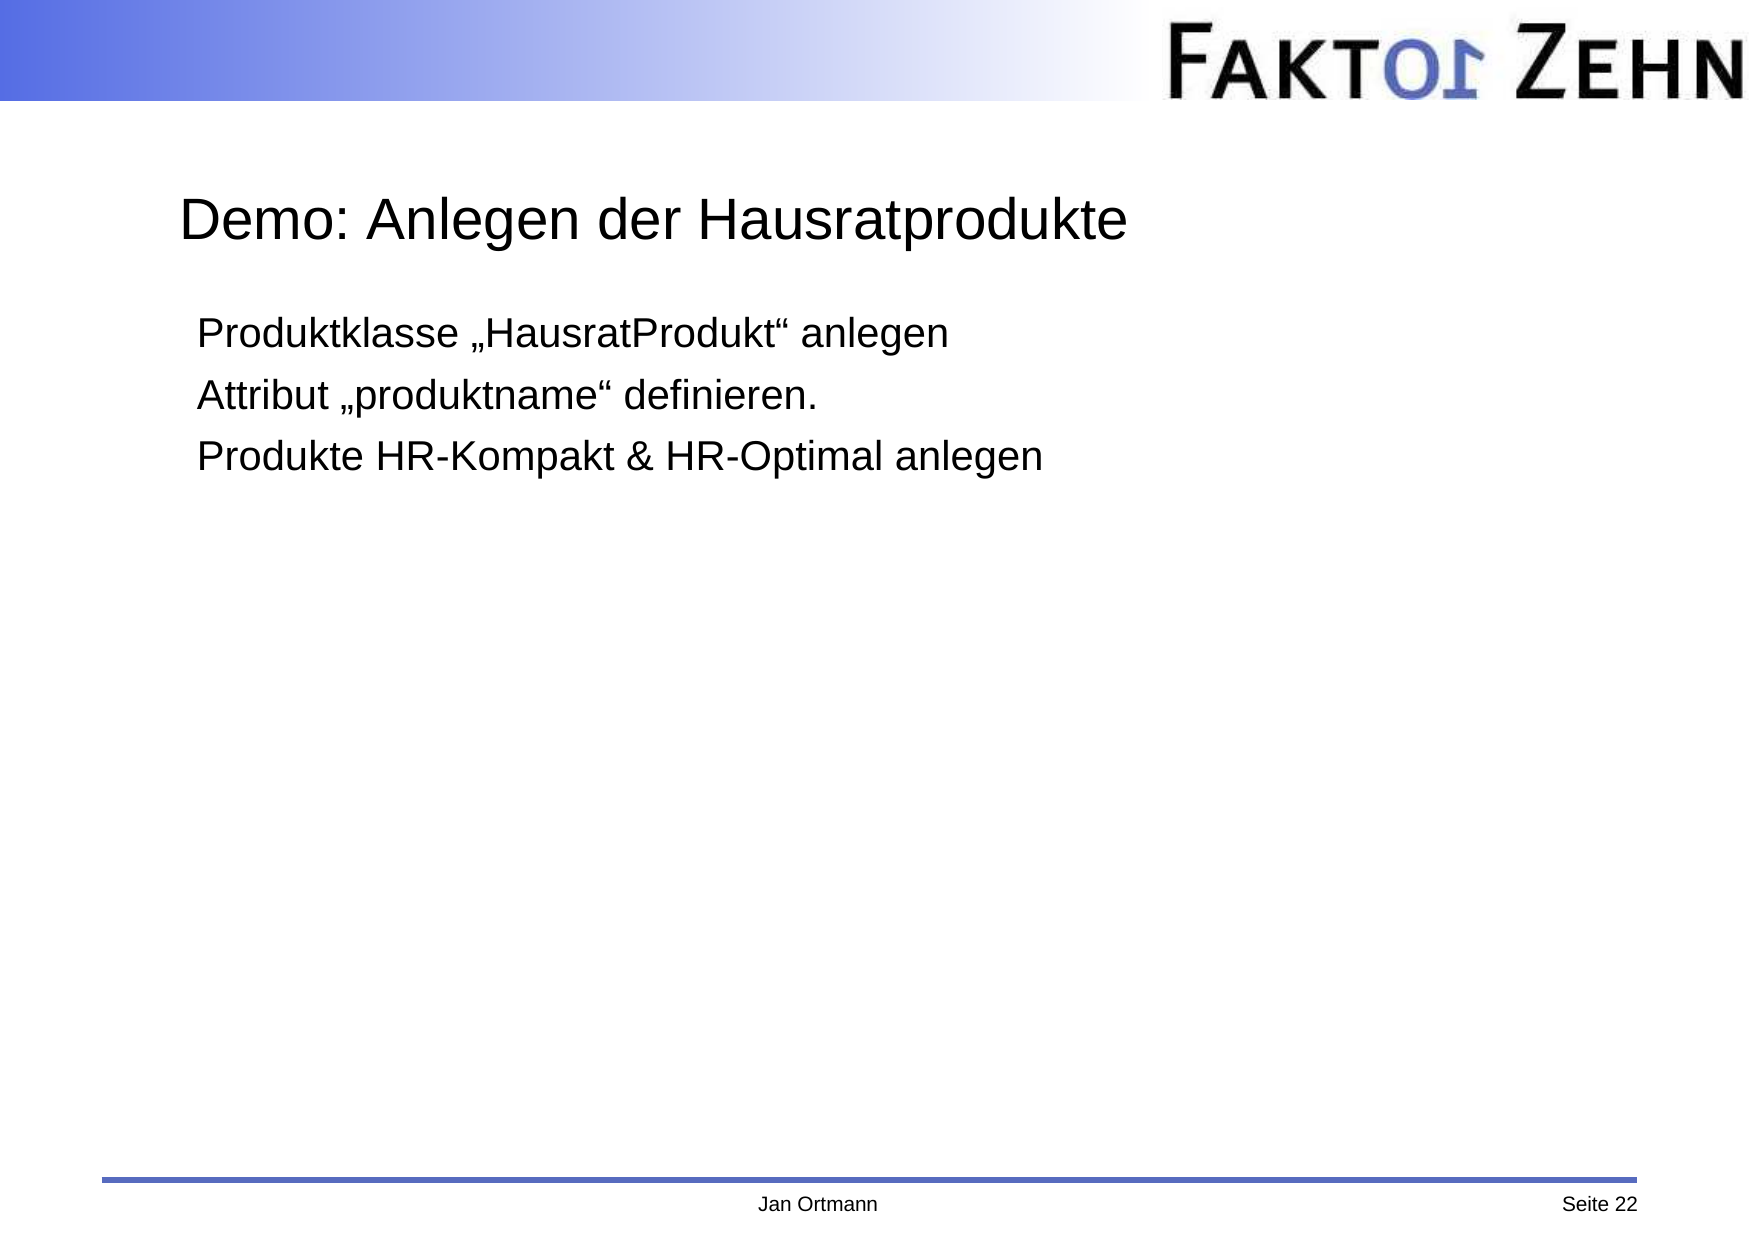

# Demo: Anlegen der Hausratprodukte
Produktklasse „HausratProdukt“ anlegen
Attribut „produktname“ definieren.
Produkte HR-Kompakt & HR-Optimal anlegen